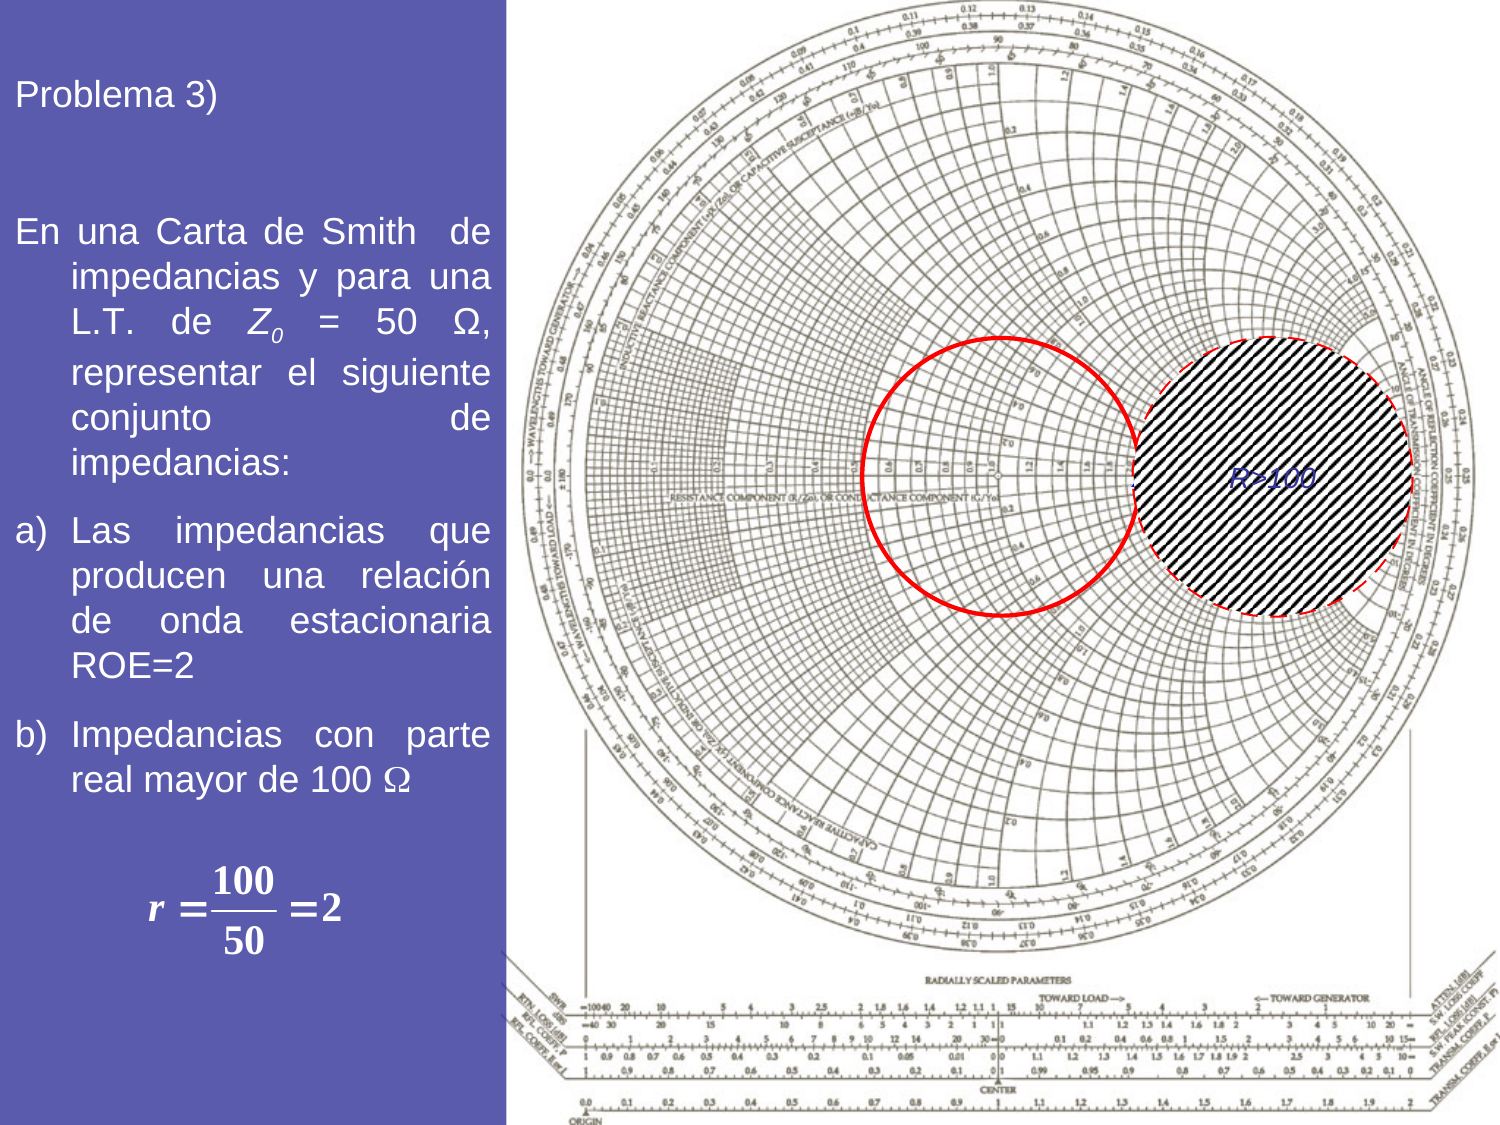

Problema 3)
En una Carta de Smith de impedancias y para una L.T. de Z0 = 50 Ω, representar el siguiente conjunto de impedancias:
Las impedancias que producen una relación de onda estacionaria ROE=2
Impedancias con parte real mayor de 100 
R>100
ROE=2
x